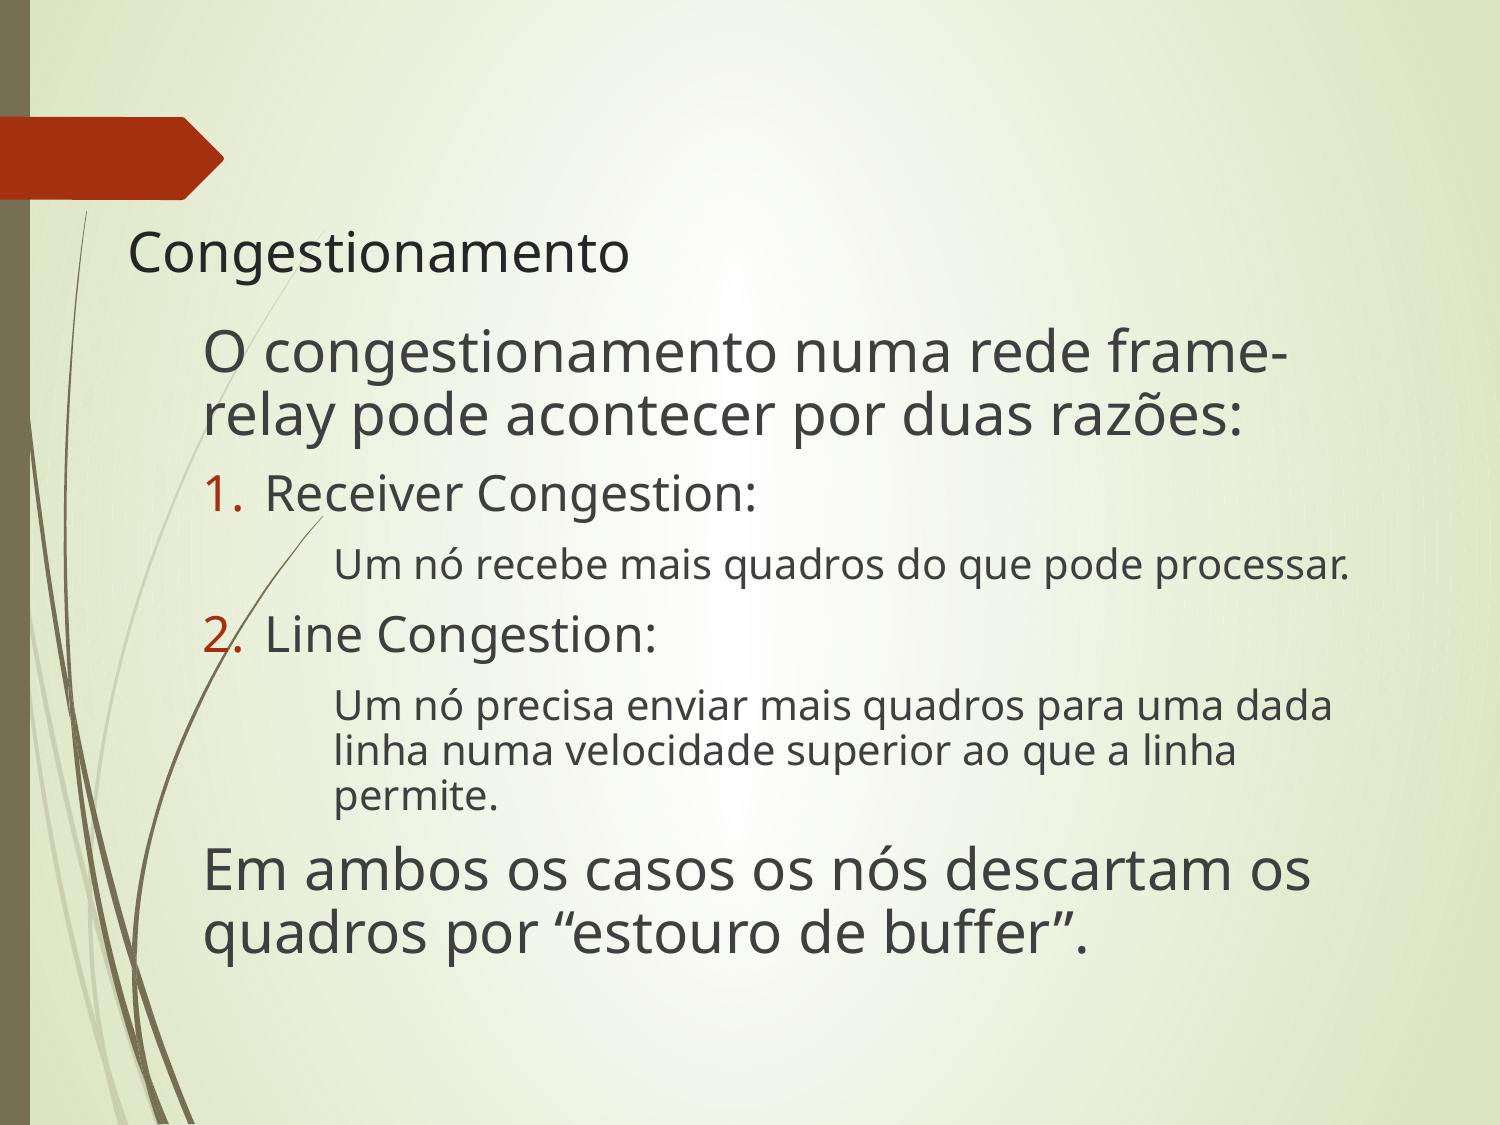

# Congestionamento
O congestionamento numa rede frame-relay pode acontecer por duas razões:
Receiver Congestion:
Um nó recebe mais quadros do que pode processar.
Line Congestion:
Um nó precisa enviar mais quadros para uma dada linha numa velocidade superior ao que a linha permite.
Em ambos os casos os nós descartam os quadros por “estouro de buffer”.